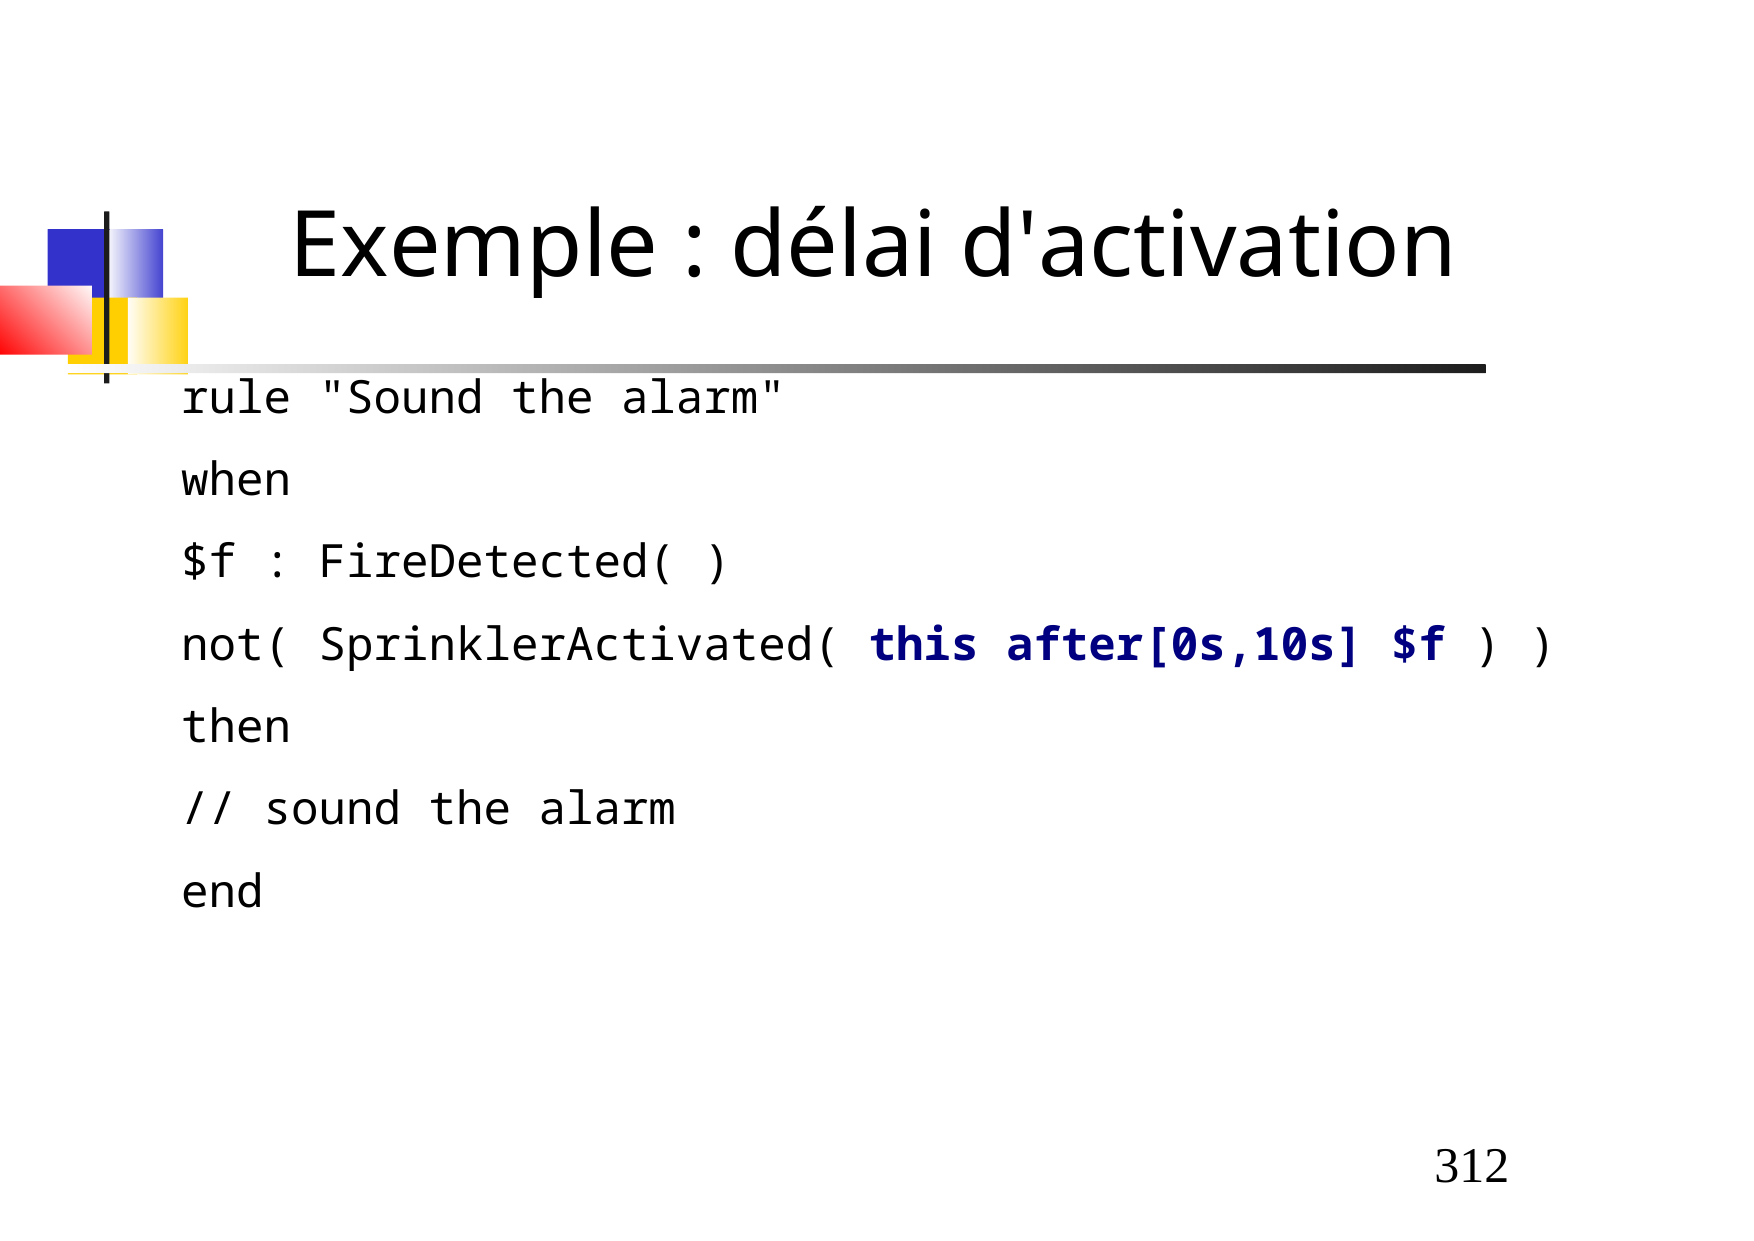

# Exemple : délai d'activation
rule "Sound the alarm"
when
$f : FireDetected( )
not( SprinklerActivated( this after[0s,10s] $f ) )
then
// sound the alarm
end